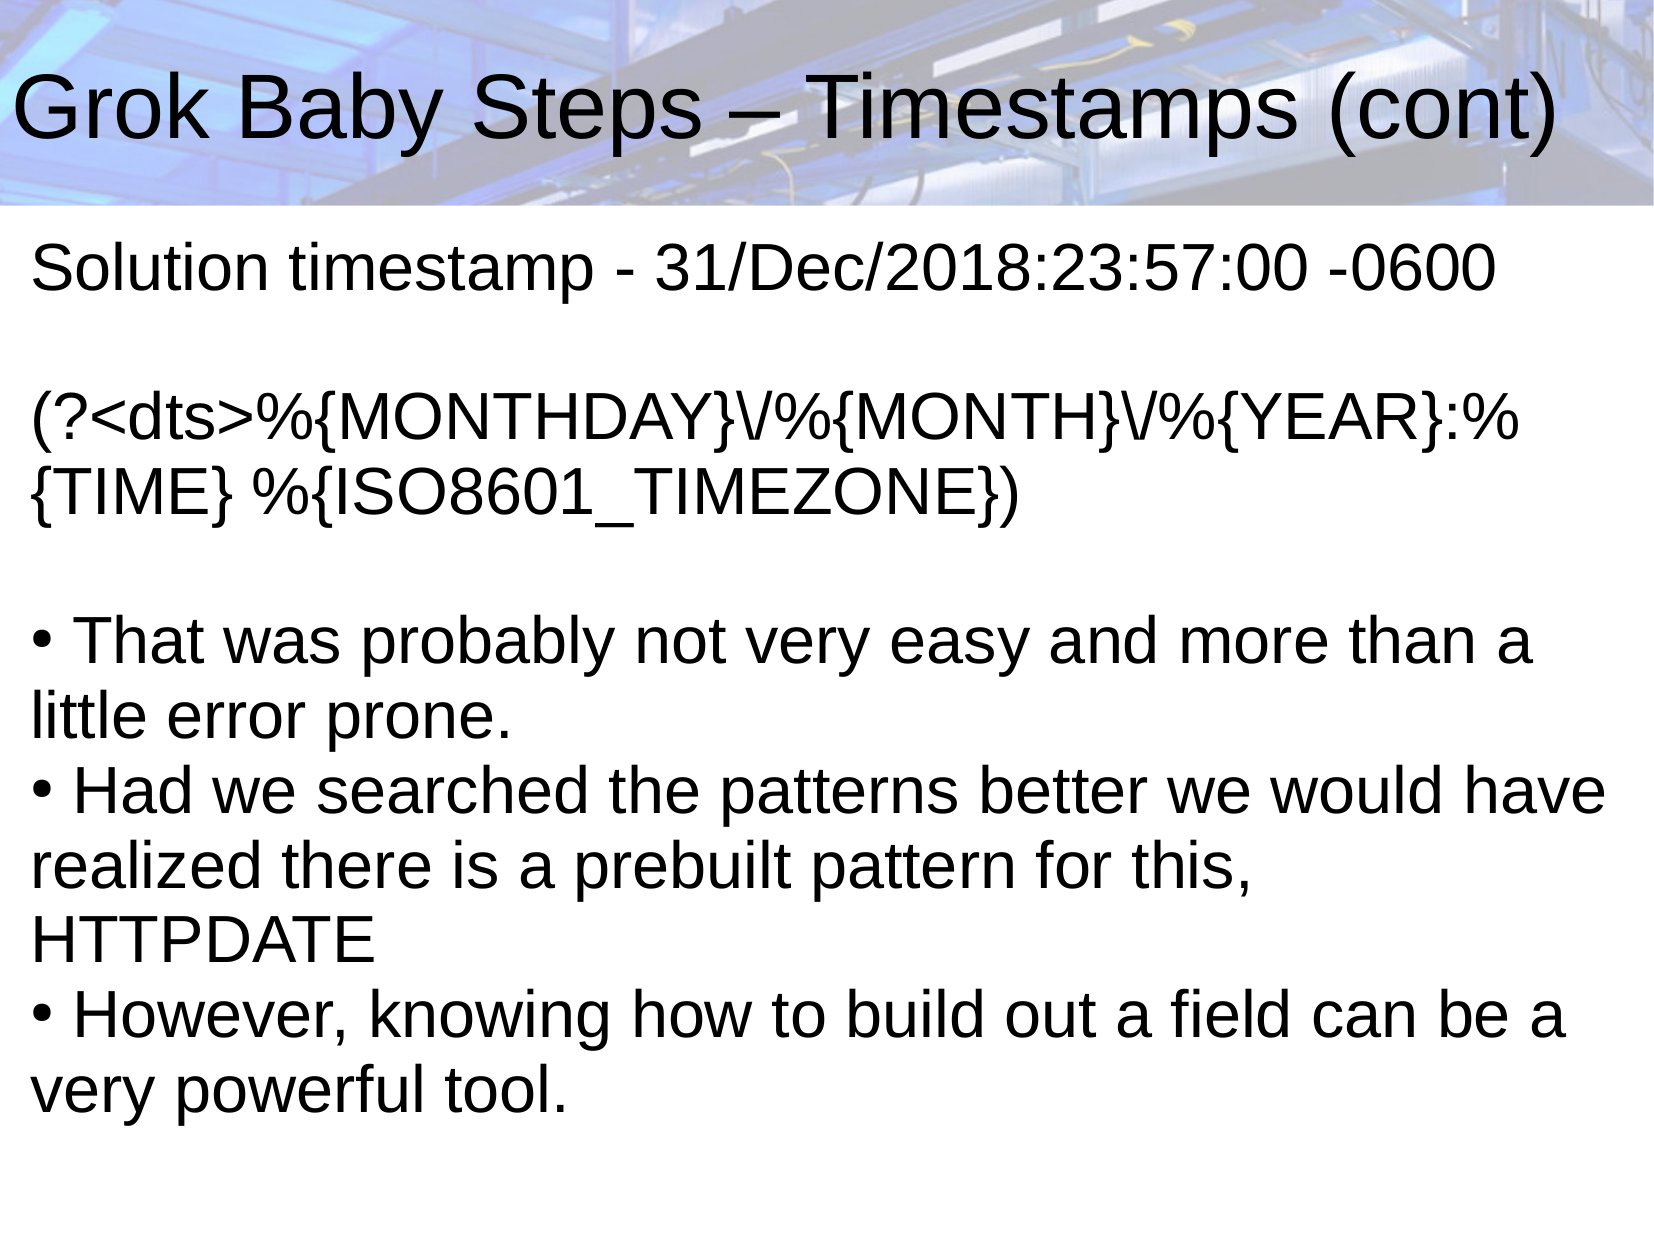

# Grok Baby Steps – Timestamps (cont)
Solution timestamp - 31/Dec/2018:23:57:00 -0600
(?<dts>%{MONTHDAY}\/%{MONTH}\/%{YEAR}:%{TIME} %{ISO8601_TIMEZONE})
 That was probably not very easy and more than a little error prone.
 Had we searched the patterns better we would have realized there is a prebuilt pattern for this, HTTPDATE
 However, knowing how to build out a field can be a very powerful tool.